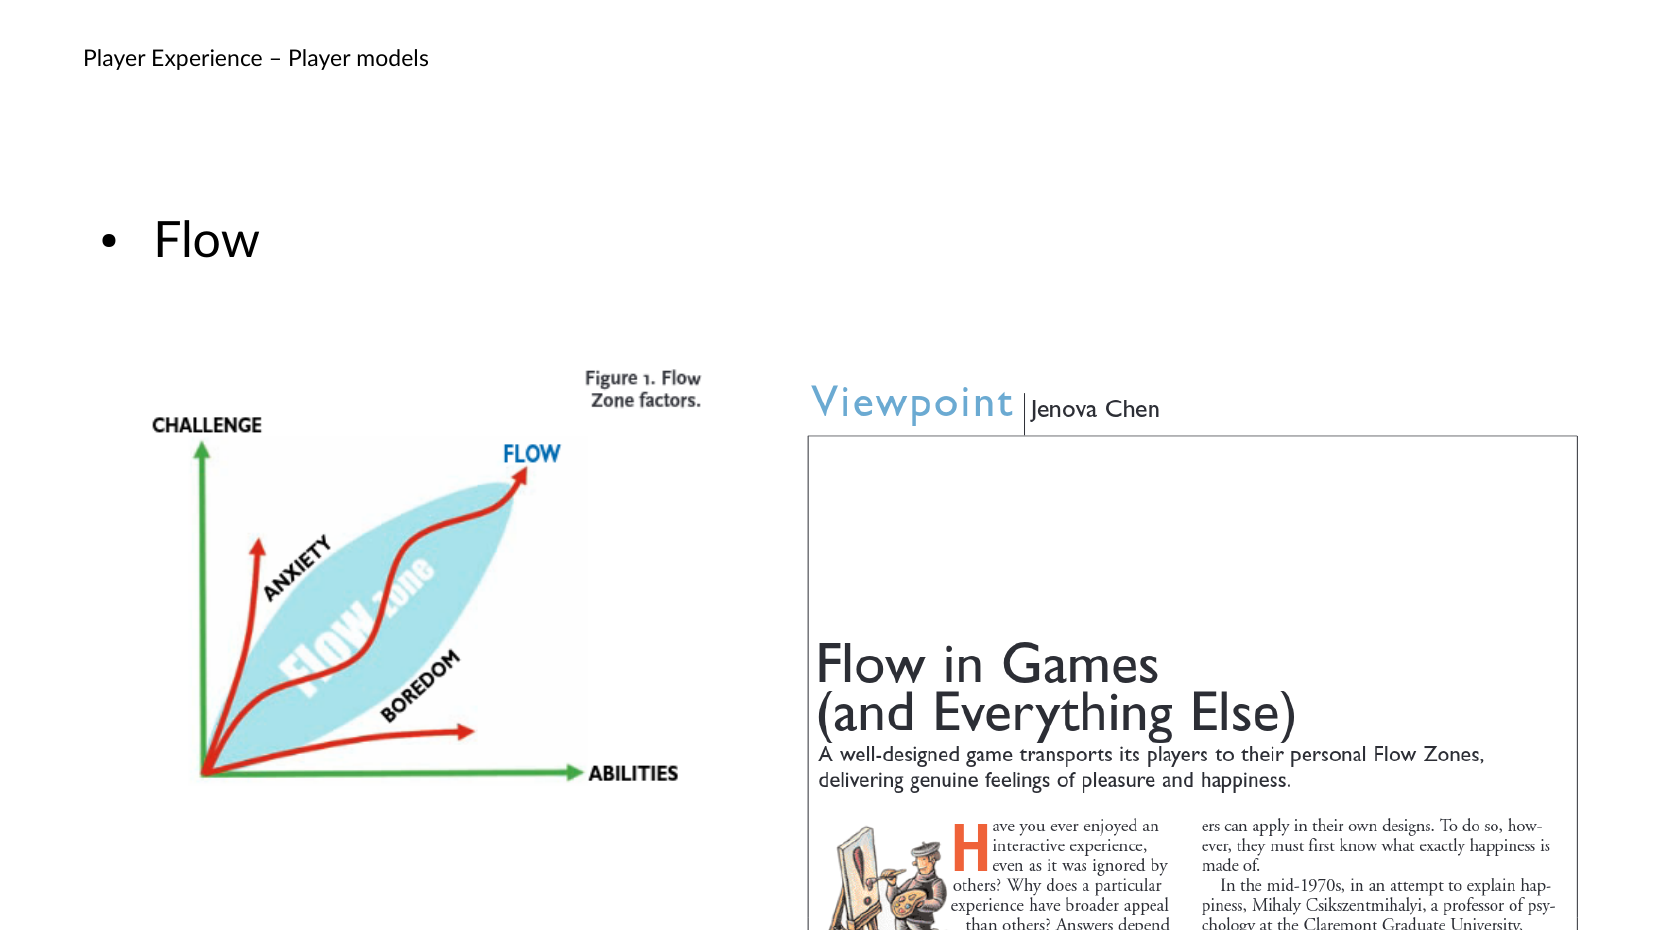

# Player Experience – Player models
Flow